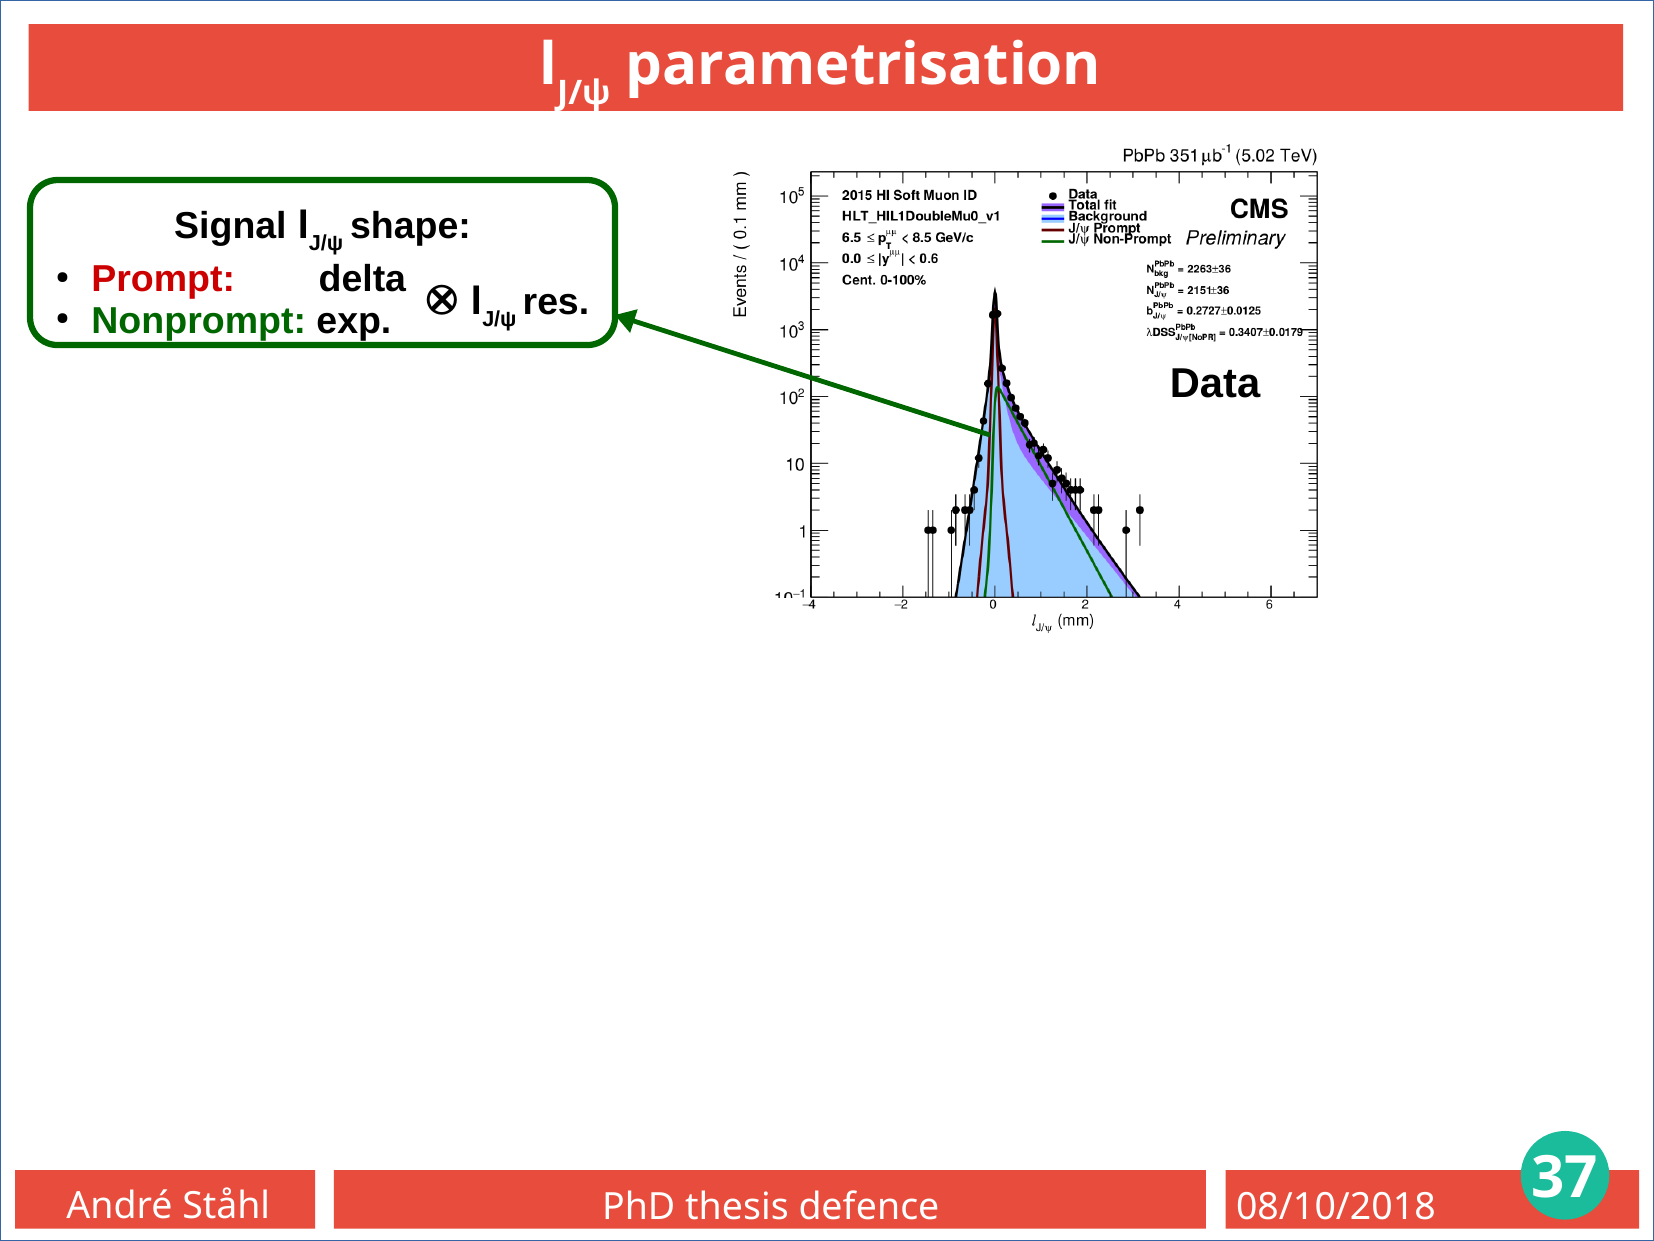

# lJ/ψ parametrisation
Signal lJ/ψ shape:
Prompt: delta
Nonprompt: exp.
⊗ lJ/ψ res.
Data
37
08/10/2018